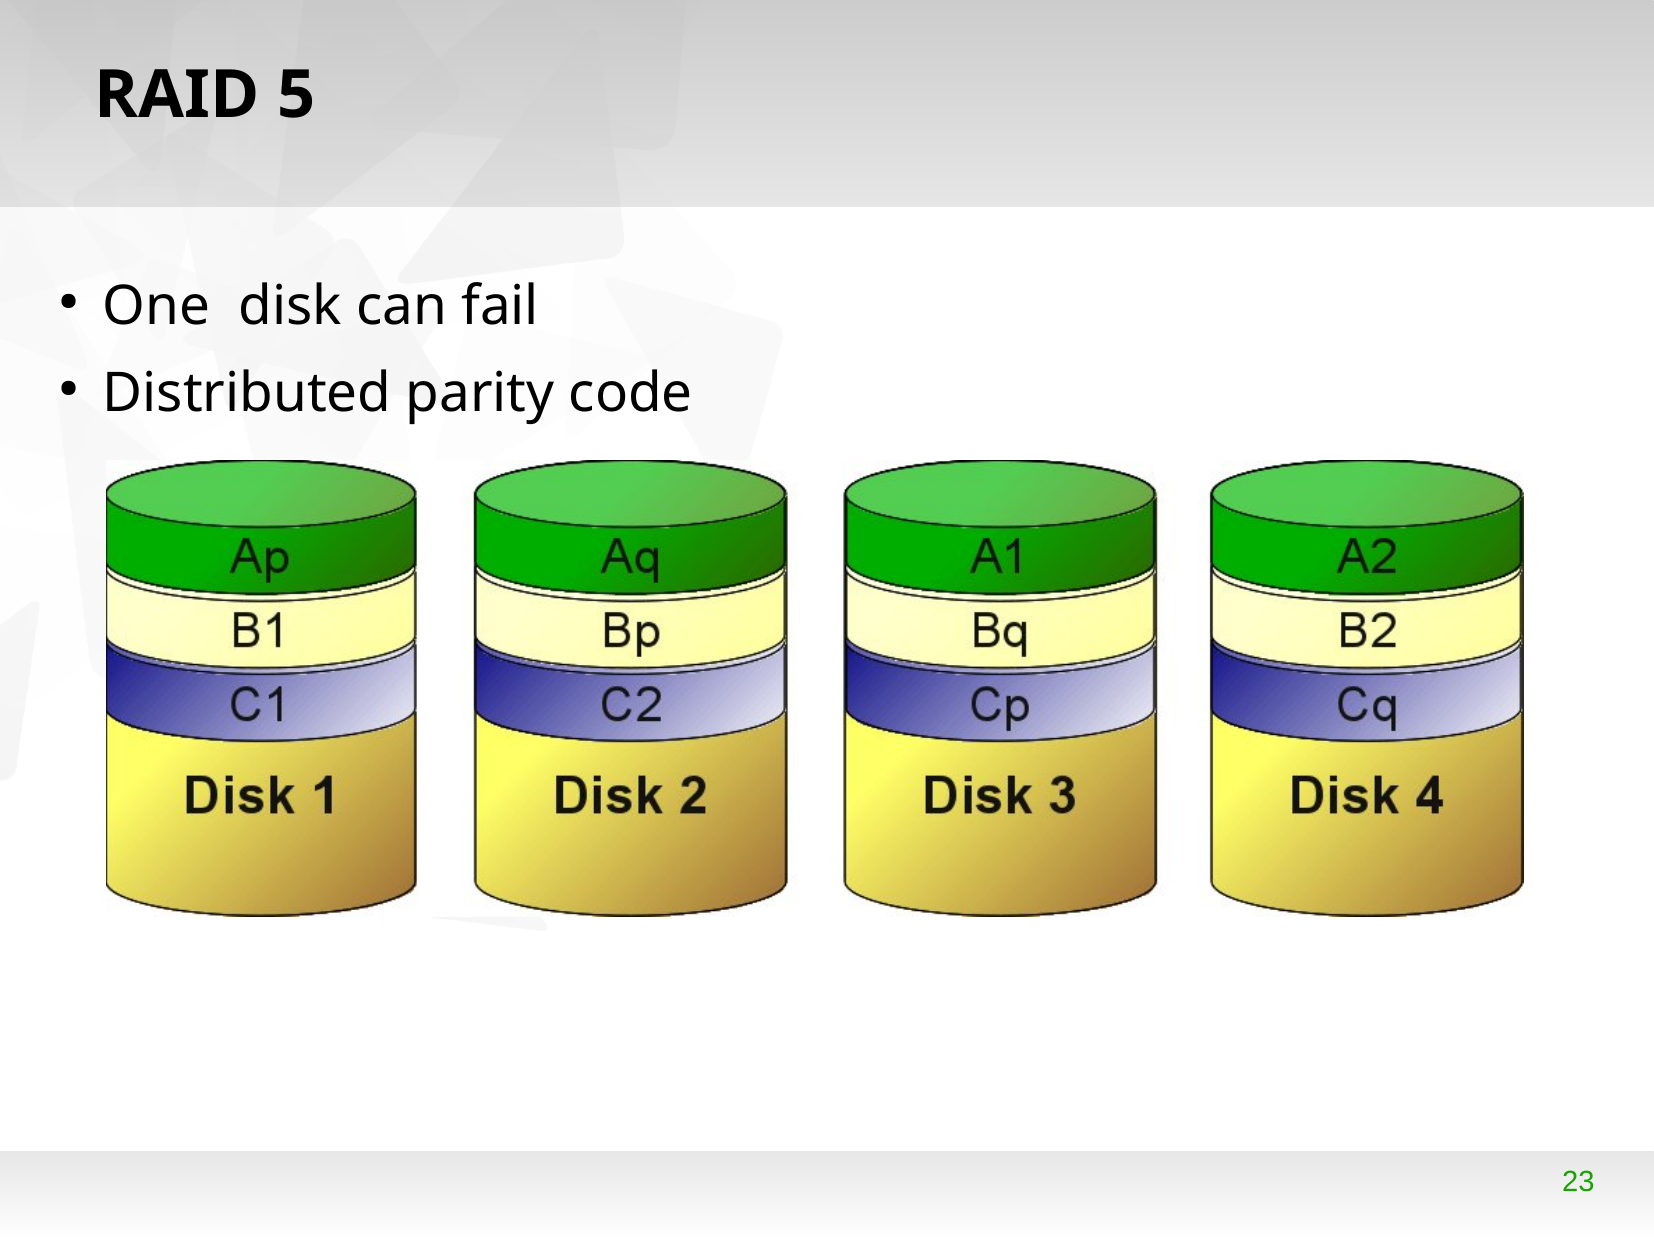

# RAID 5
One disk can fail
Distributed parity code
23